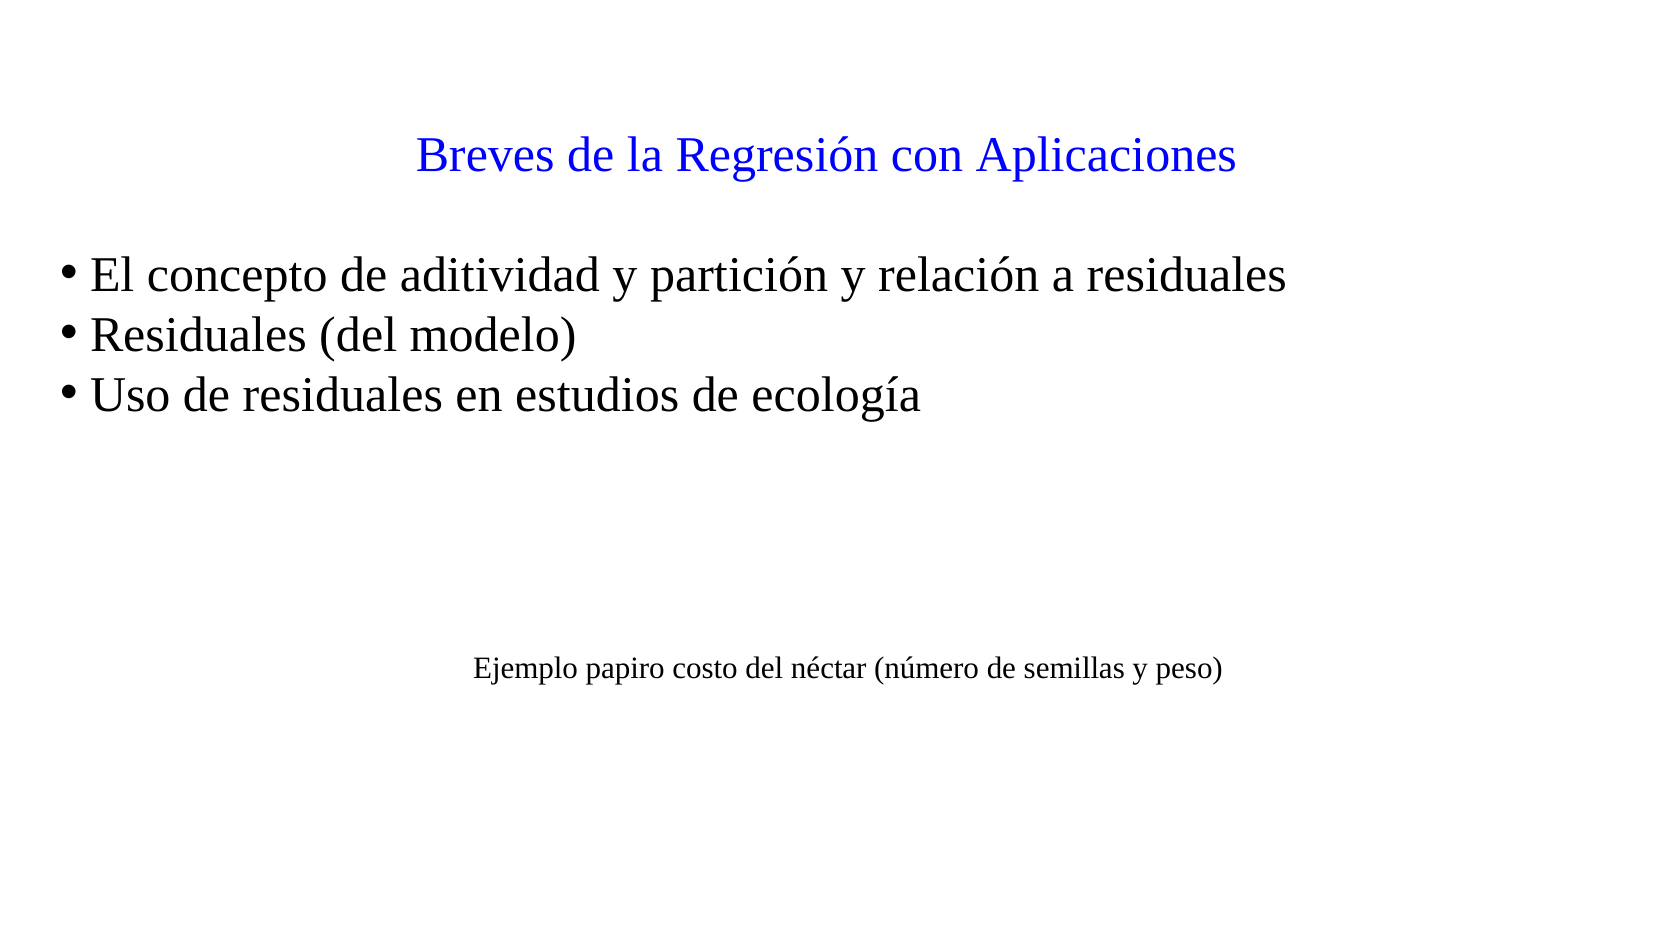

Breves de la Regresión con Aplicaciones
 El concepto de aditividad y partición y relación a residuales
 Residuales (del modelo)
 Uso de residuales en estudios de ecología
Ejemplo papiro costo del néctar (número de semillas y peso)